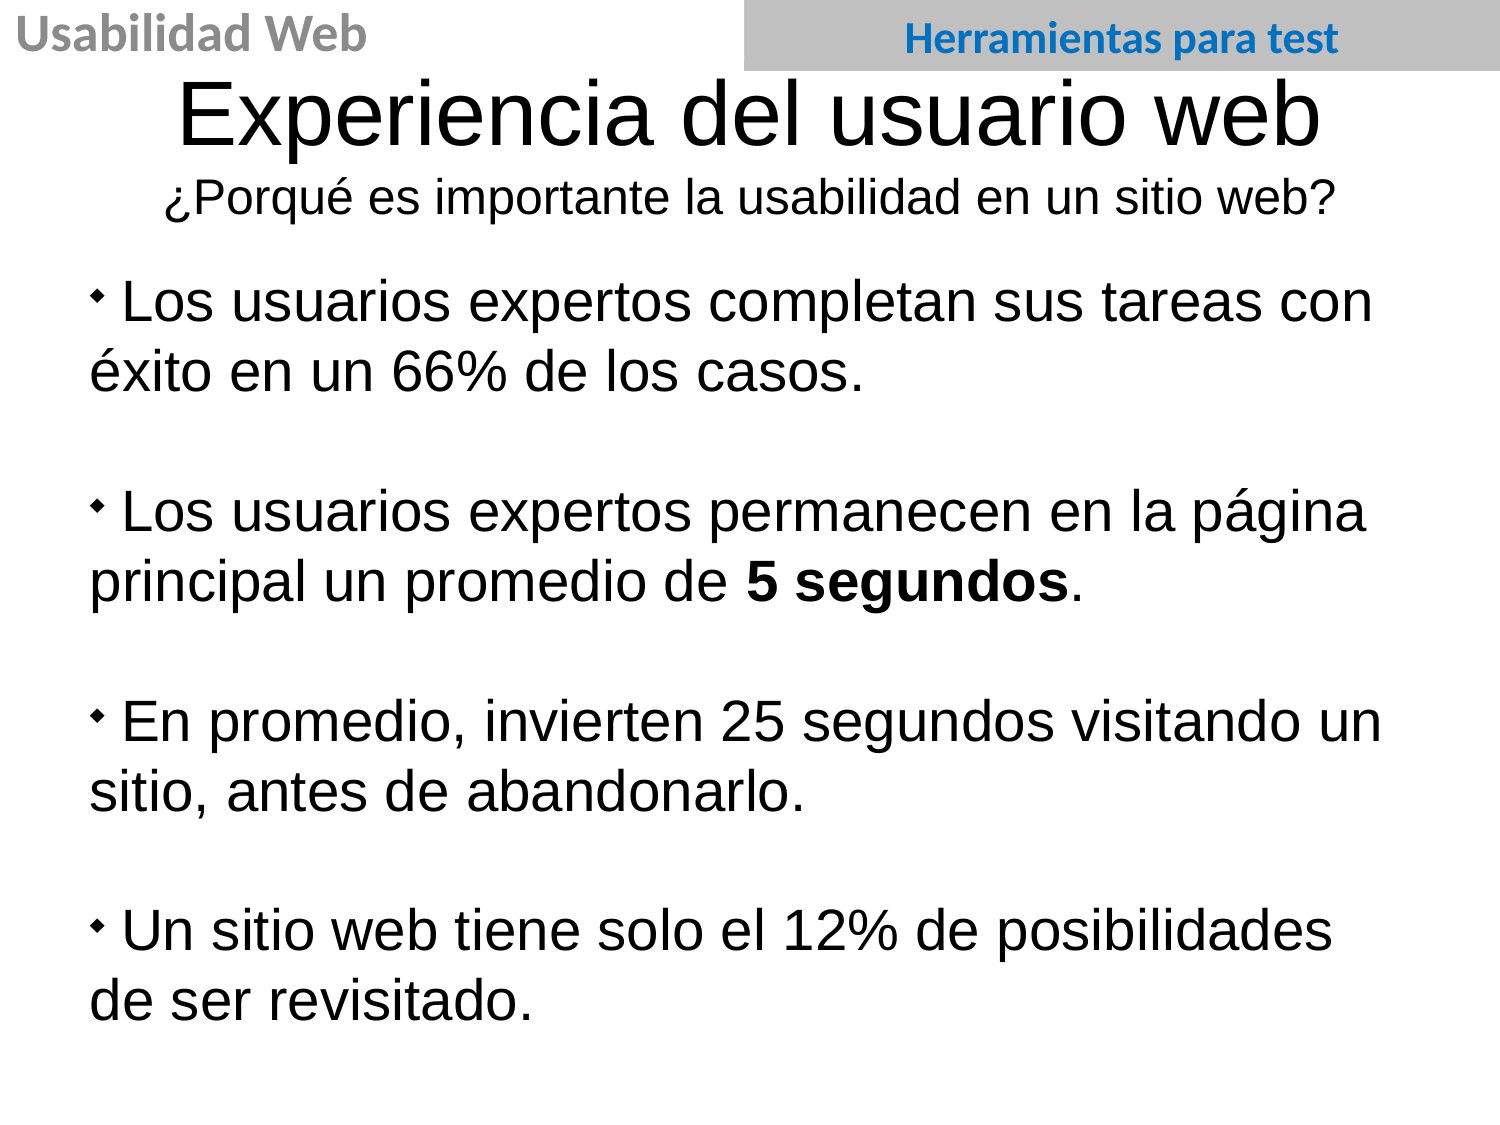

Usabilidad Web
# Herramientas para test
Experiencia del usuario web
¿Porqué es importante la usabilidad en un sitio web?
 Los usuarios expertos completan sus tareas con éxito en un 66% de los casos.
 Los usuarios expertos permanecen en la página principal un promedio de 5 segundos.
 En promedio, invierten 25 segundos visitando un sitio, antes de abandonarlo.
 Un sitio web tiene solo el 12% de posibilidades de ser revisitado.